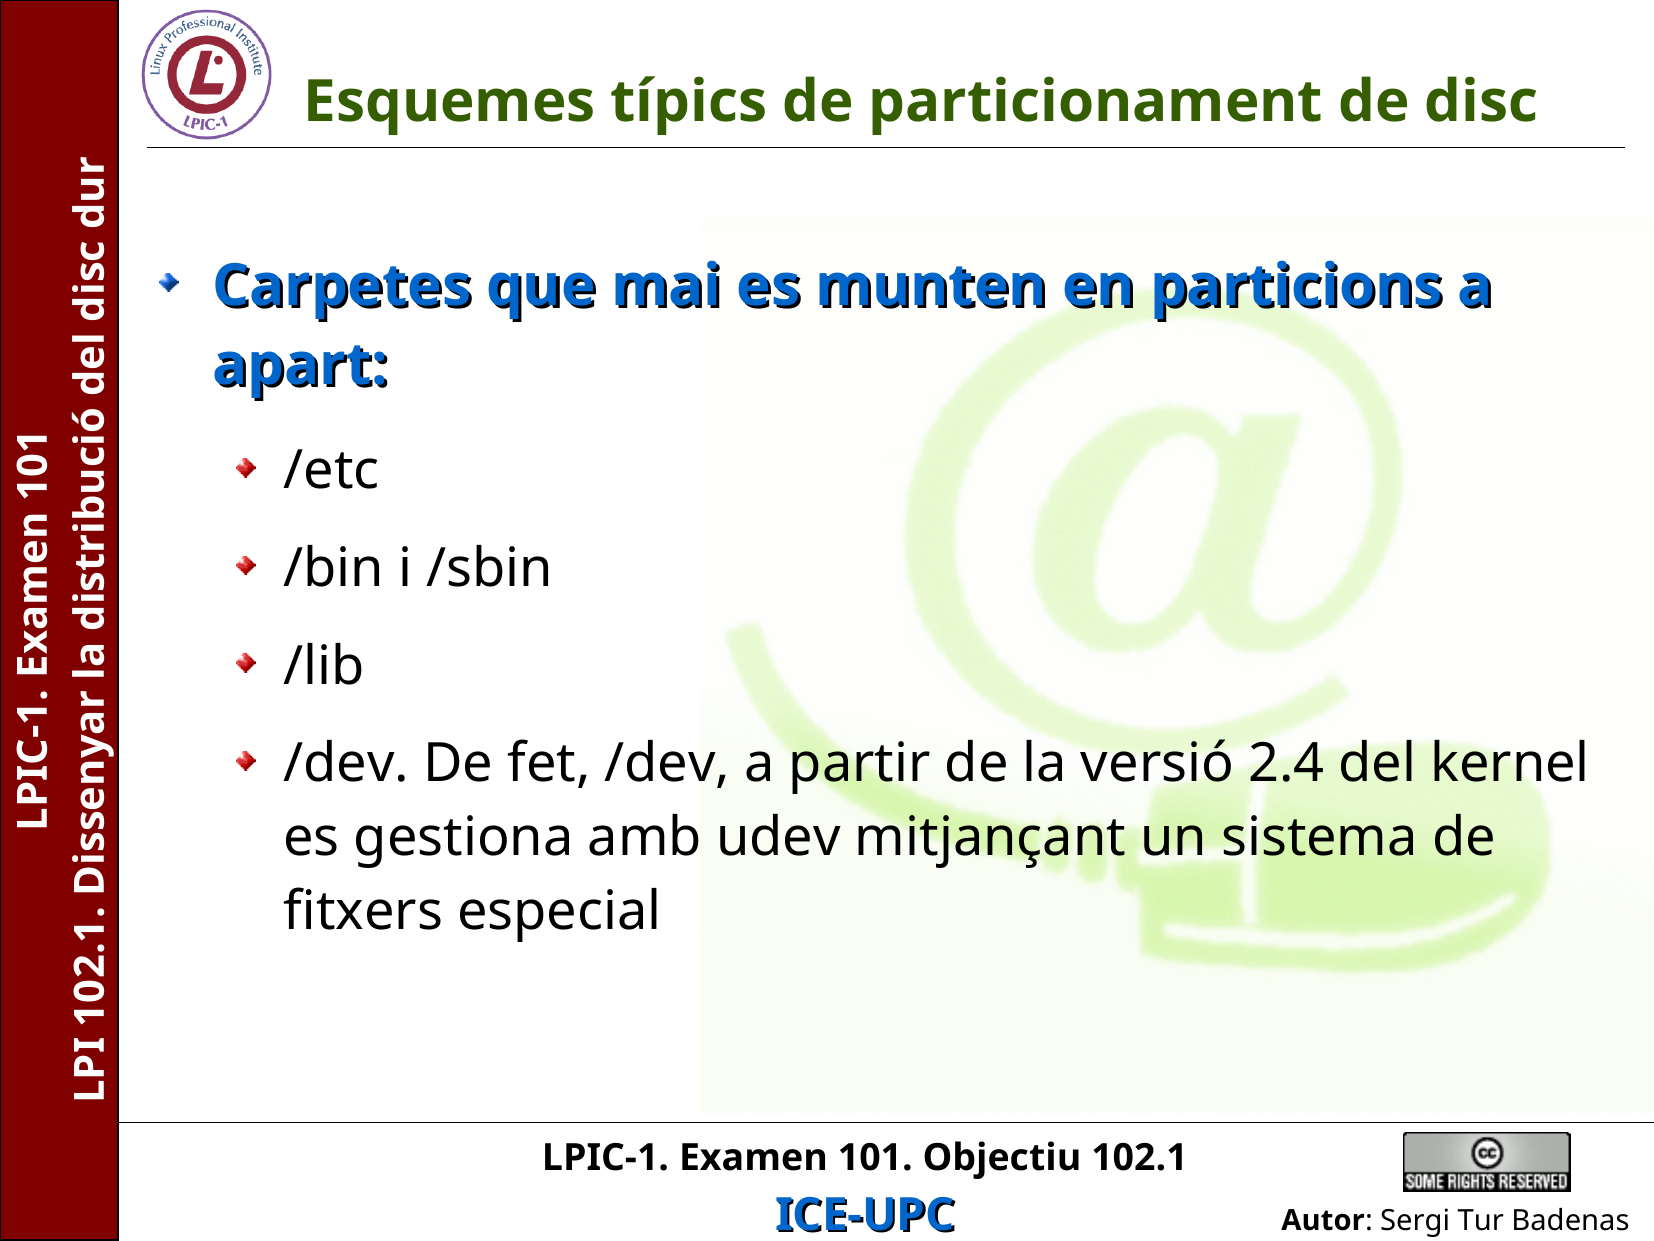

# Esquemes típics de particionament de disc
Carpetes que mai es munten en particions a apart:
/etc
/bin i /sbin
/lib
/dev. De fet, /dev, a partir de la versió 2.4 del kernel es gestiona amb udev mitjançant un sistema de fitxers especial